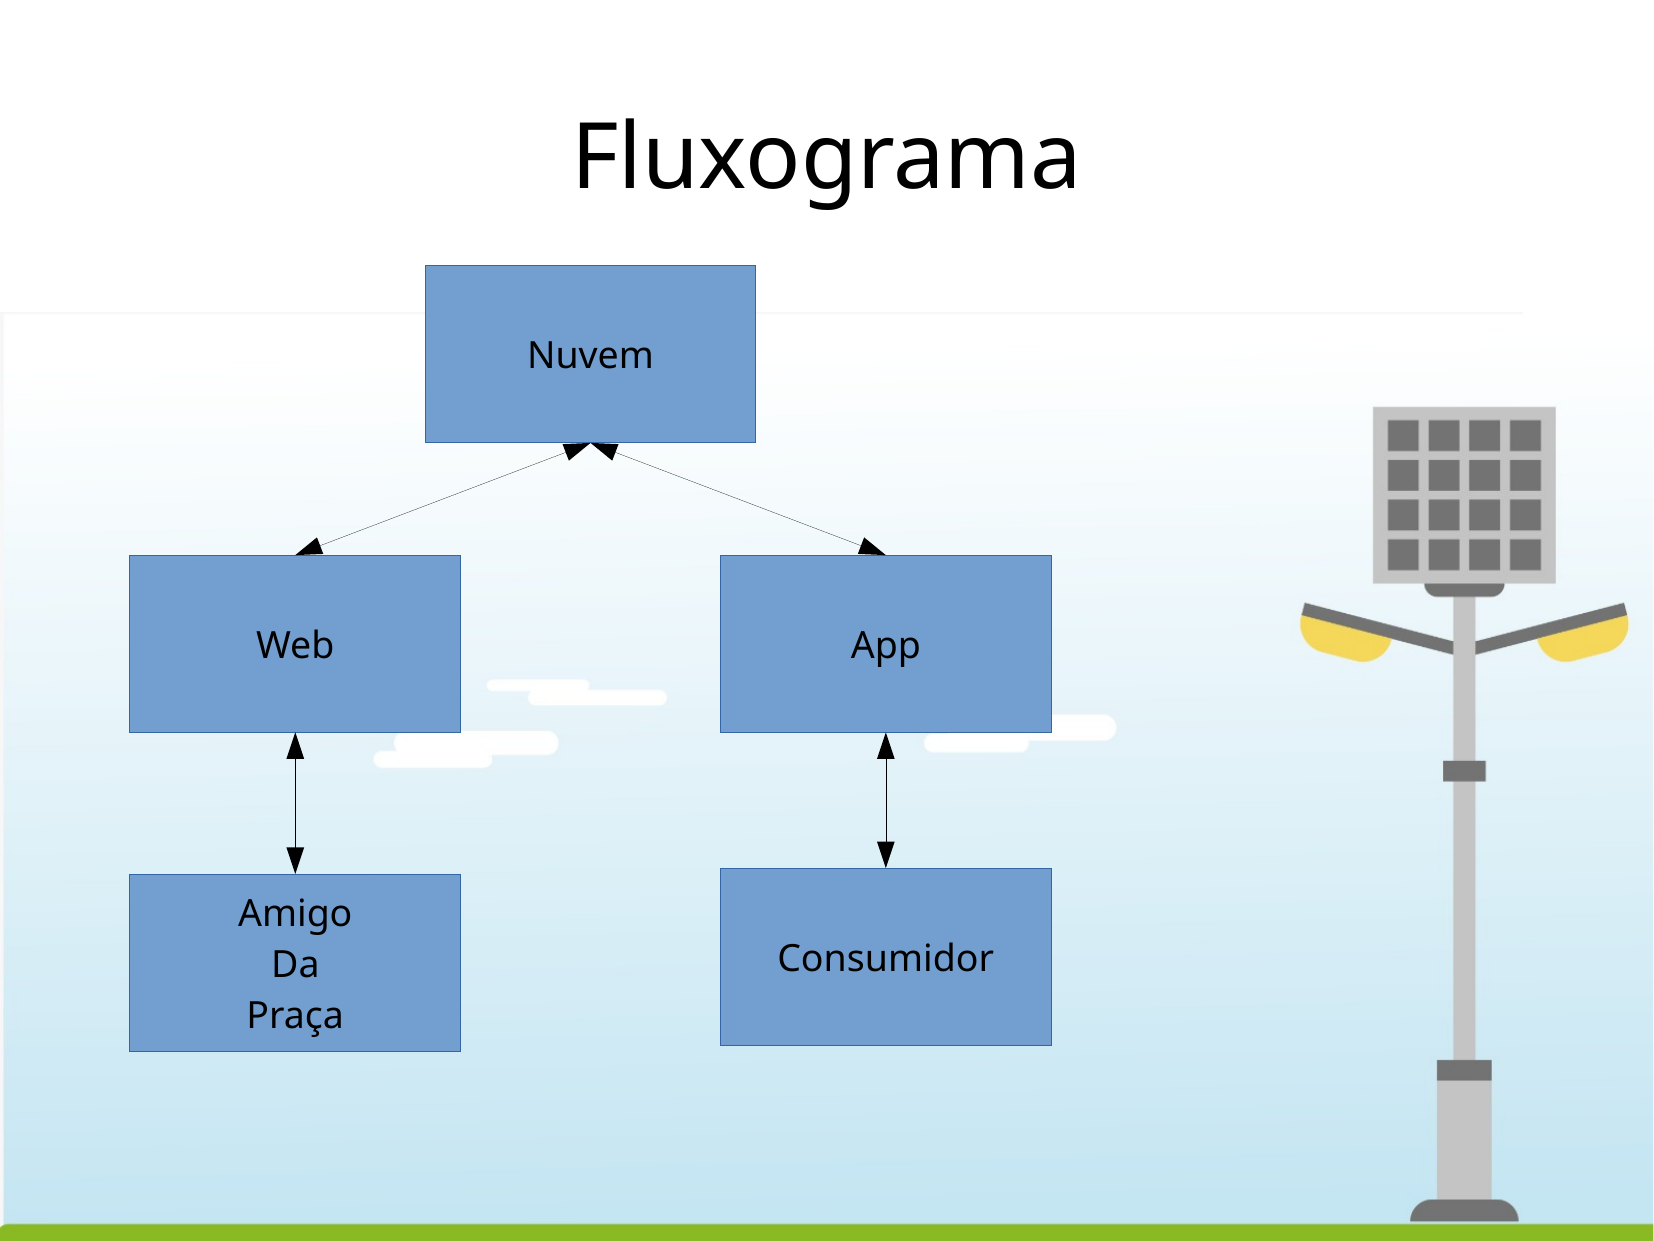

# Fluxograma
Nuvem
Web
App
Consumidor
Amigo
Da
Praça